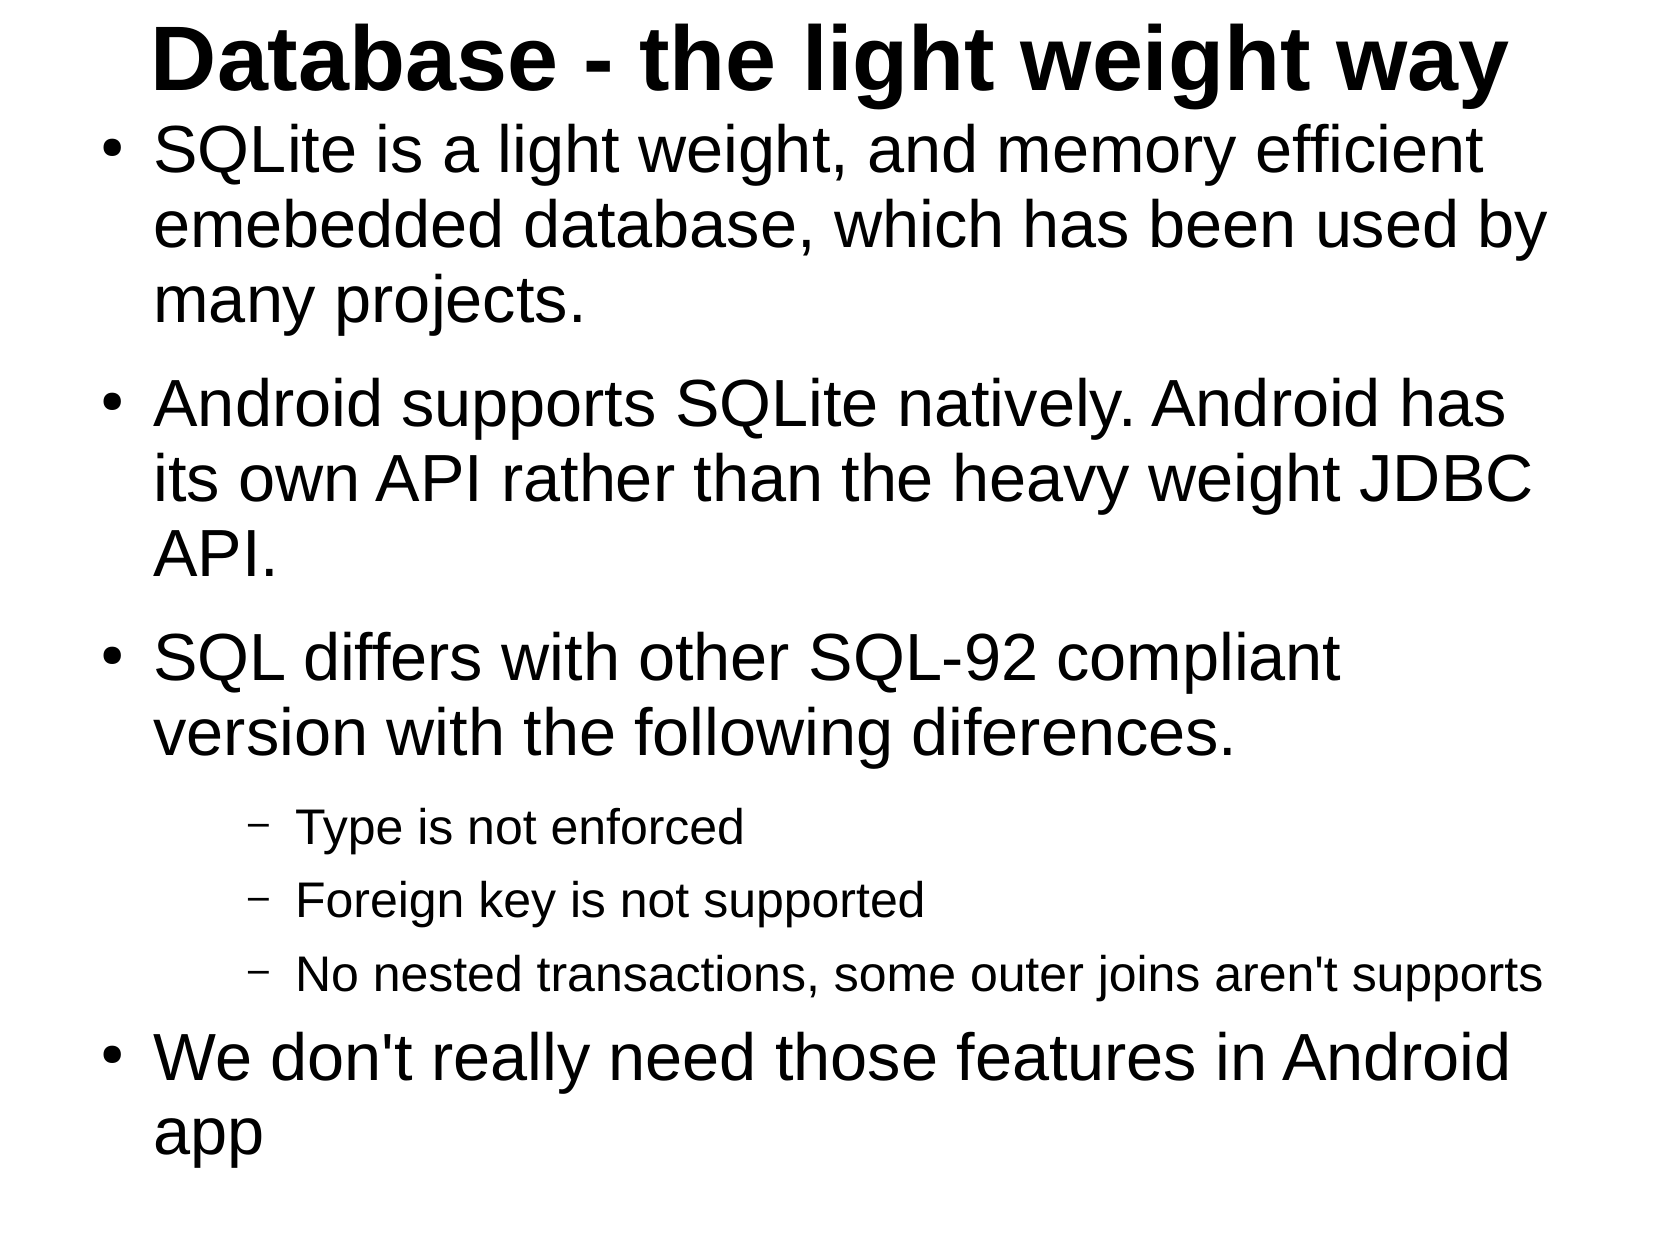

# Database - the light weight way
SQLite is a light weight, and memory efficient emebedded database, which has been used by many projects.
Android supports SQLite natively. Android has its own API rather than the heavy weight JDBC API.
SQL differs with other SQL-92 compliant version with the following diferences.
Type is not enforced
Foreign key is not supported
No nested transactions, some outer joins aren't supports
We don't really need those features in Android app